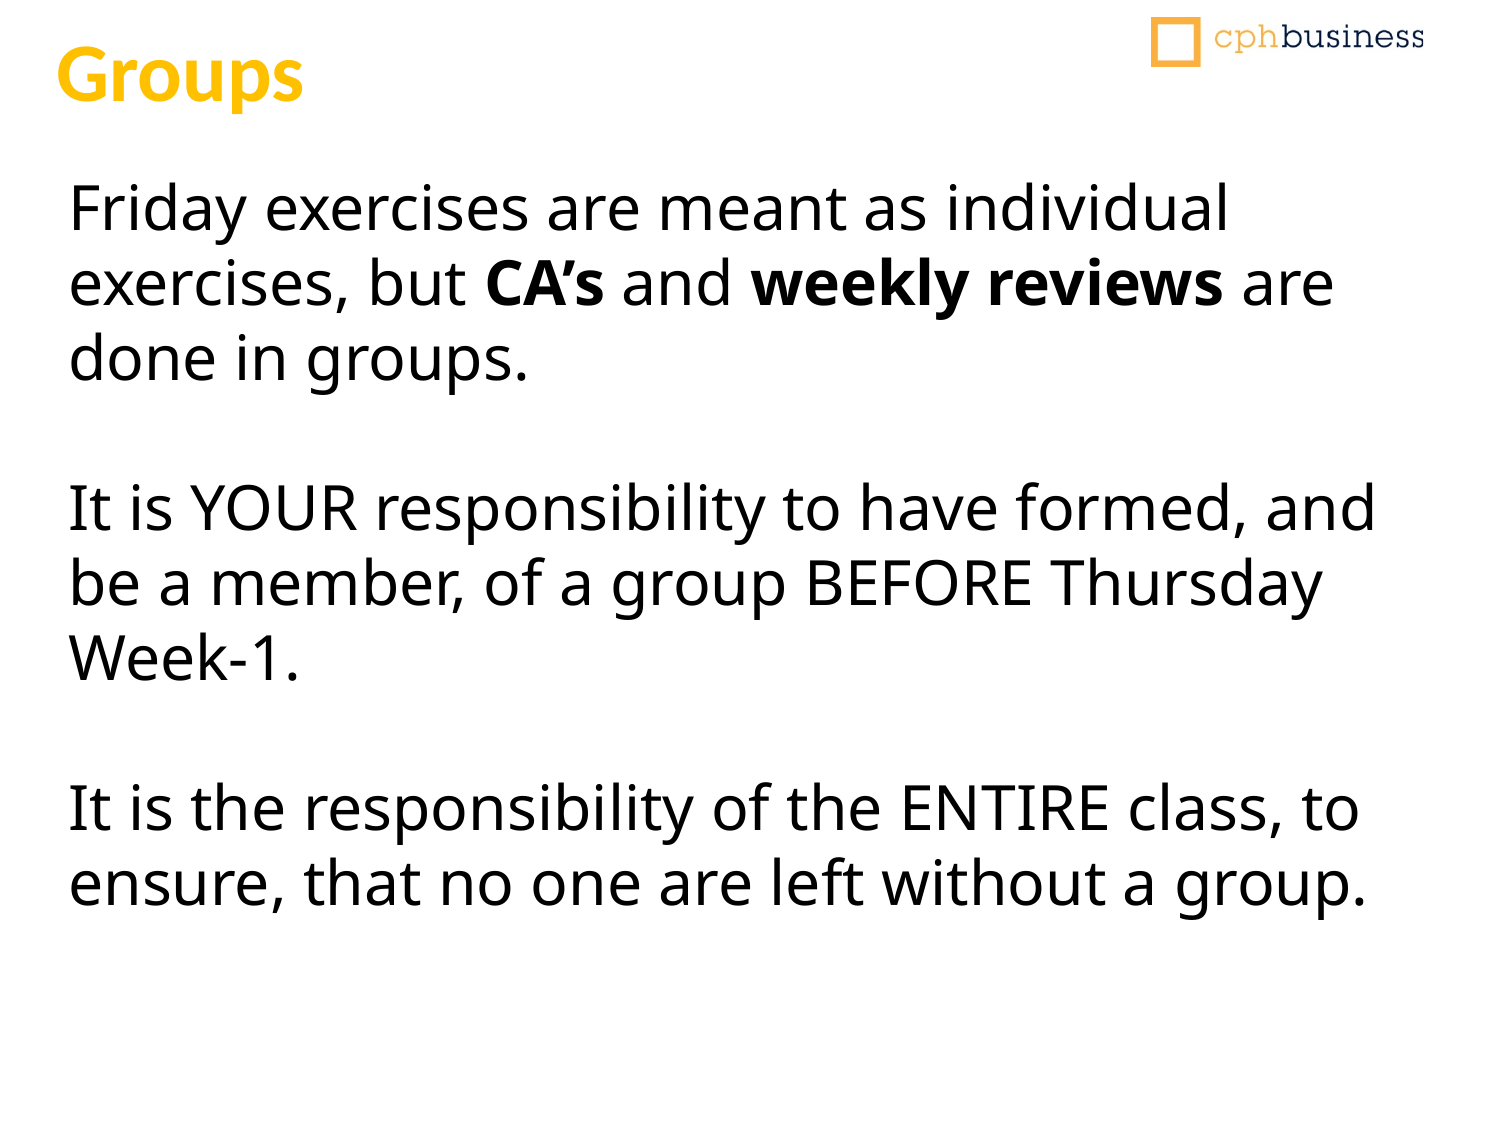

# Groups
Friday exercises are meant as individual exercises, but CA’s and weekly reviews are done in groups.
It is YOUR responsibility to have formed, and be a member, of a group BEFORE Thursday Week-1.
It is the responsibility of the ENTIRE class, to ensure, that no one are left without a group.